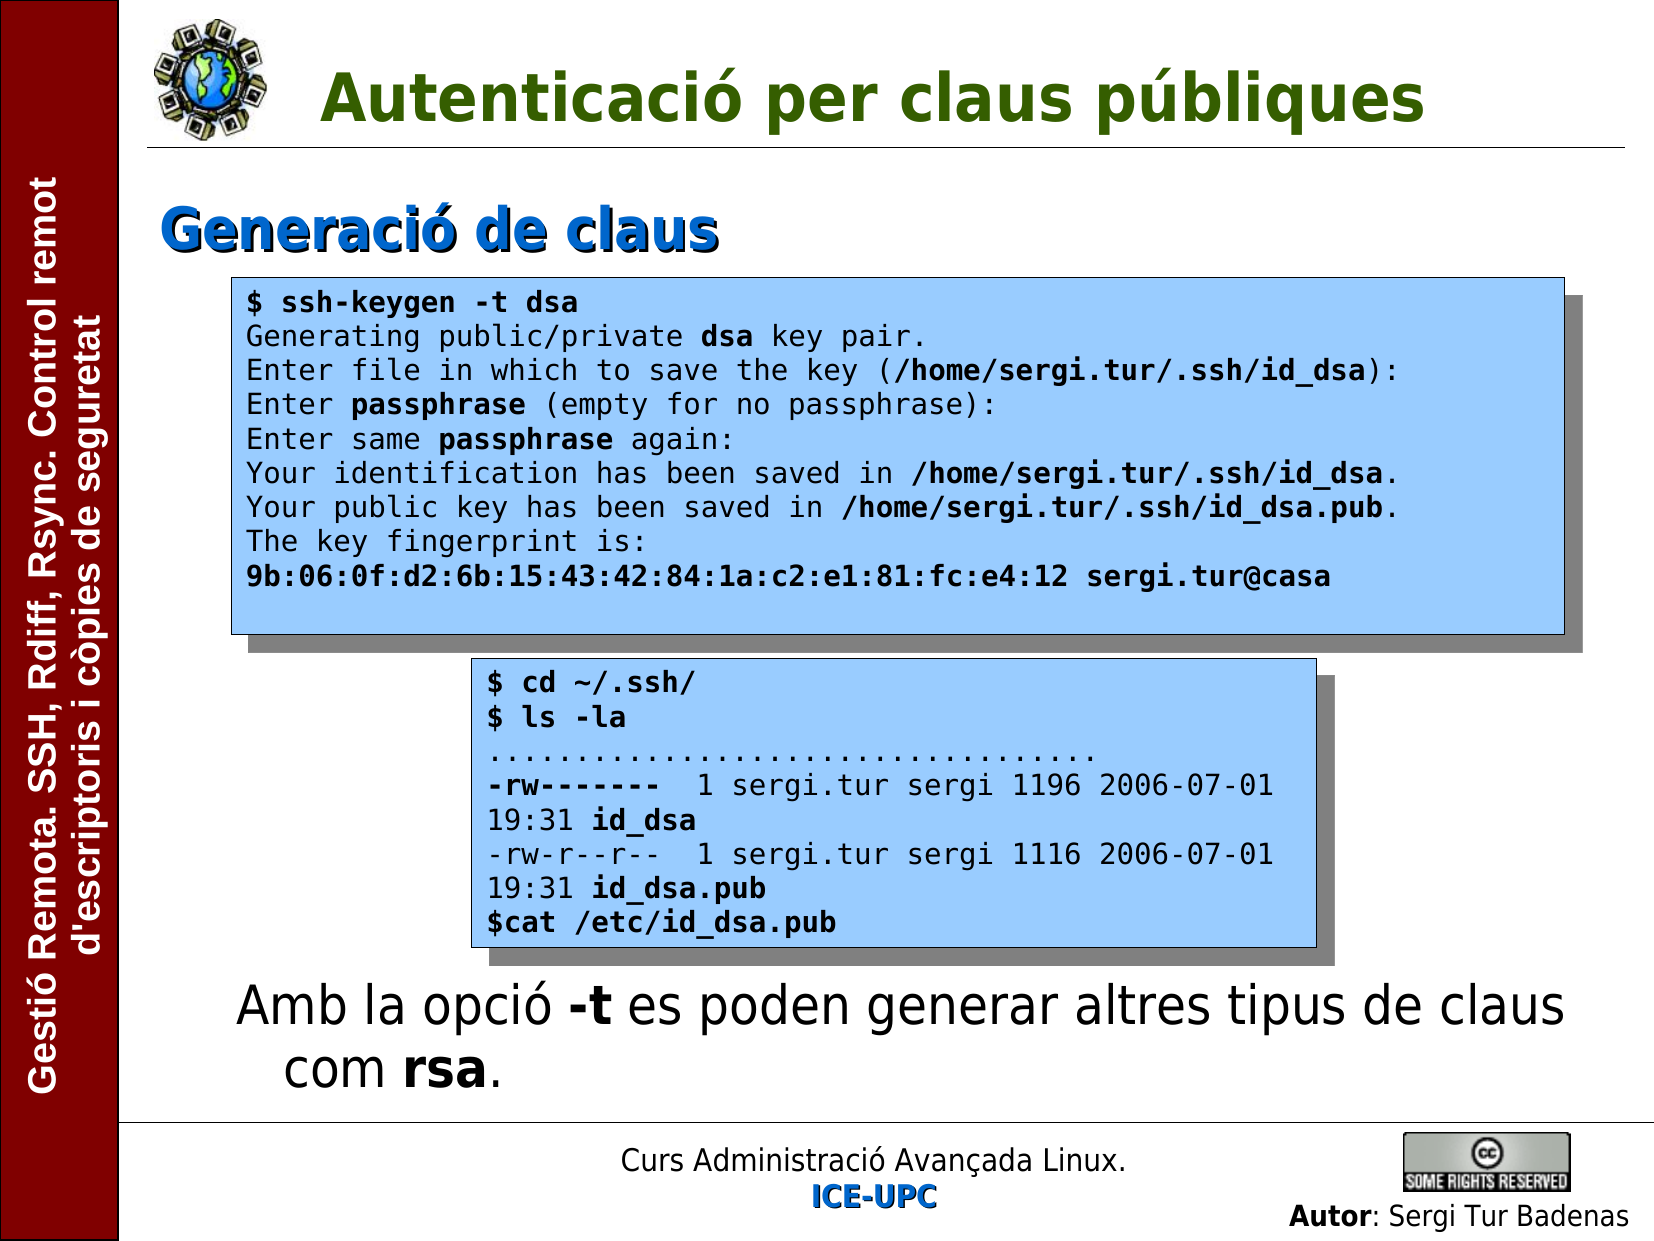

# Autenticació per claus públiques
Generació de claus
Amb la opció -t es poden generar altres tipus de claus com rsa.
$ ssh-keygen -t dsa
Generating public/private dsa key pair.
Enter file in which to save the key (/home/sergi.tur/.ssh/id_dsa):
Enter passphrase (empty for no passphrase):
Enter same passphrase again:
Your identification has been saved in /home/sergi.tur/.ssh/id_dsa.
Your public key has been saved in /home/sergi.tur/.ssh/id_dsa.pub.
The key fingerprint is:
9b:06:0f:d2:6b:15:43:42:84:1a:c2:e1:81:fc:e4:12 sergi.tur@casa
$ cd ~/.ssh/
$ ls -la
...................................
-rw------- 1 sergi.tur sergi 1196 2006-07-01 19:31 id_dsa
-rw-r--r-- 1 sergi.tur sergi 1116 2006-07-01 19:31 id_dsa.pub
$cat /etc/id_dsa.pub